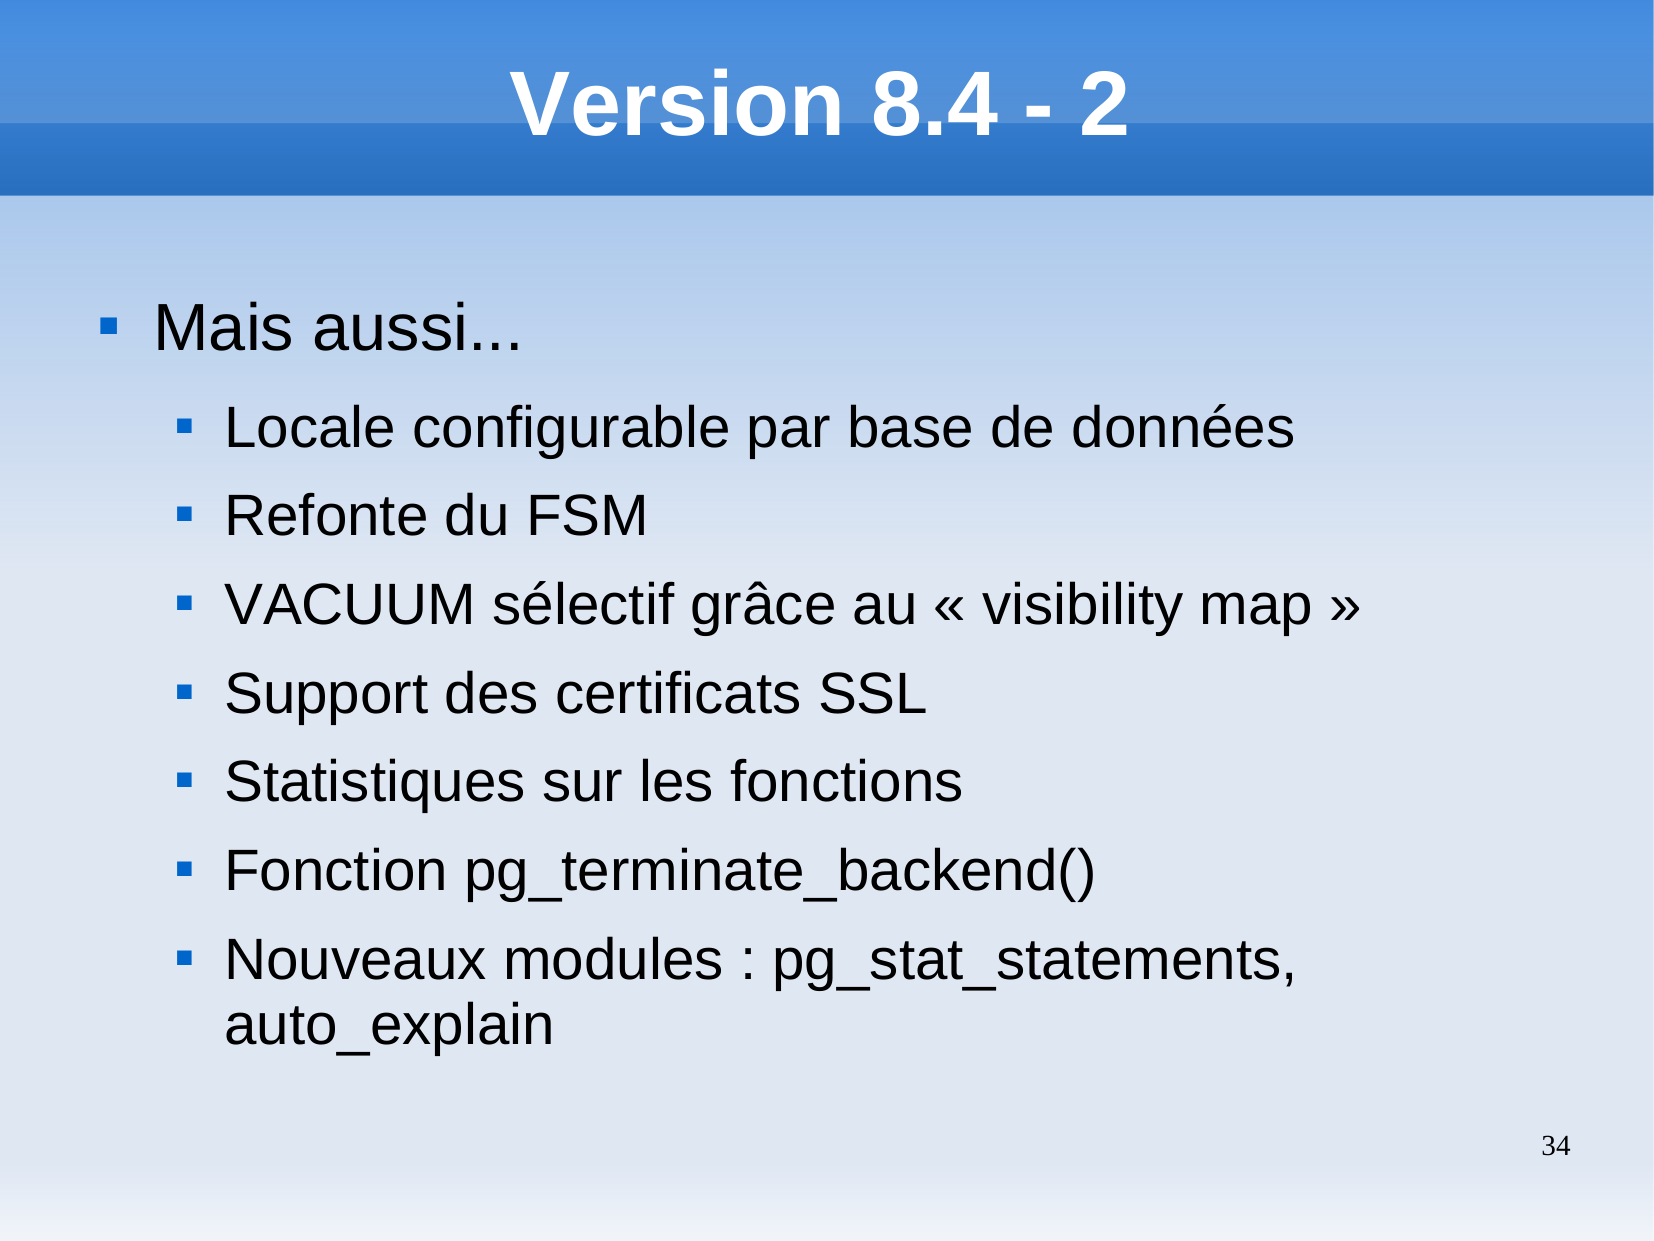

# Version 8.4 - 2
Mais aussi...
Locale configurable par base de données
Refonte du FSM
VACUUM sélectif grâce au « visibility map »
Support des certificats SSL
Statistiques sur les fonctions
Fonction pg_terminate_backend()
Nouveaux modules : pg_stat_statements, auto_explain
34